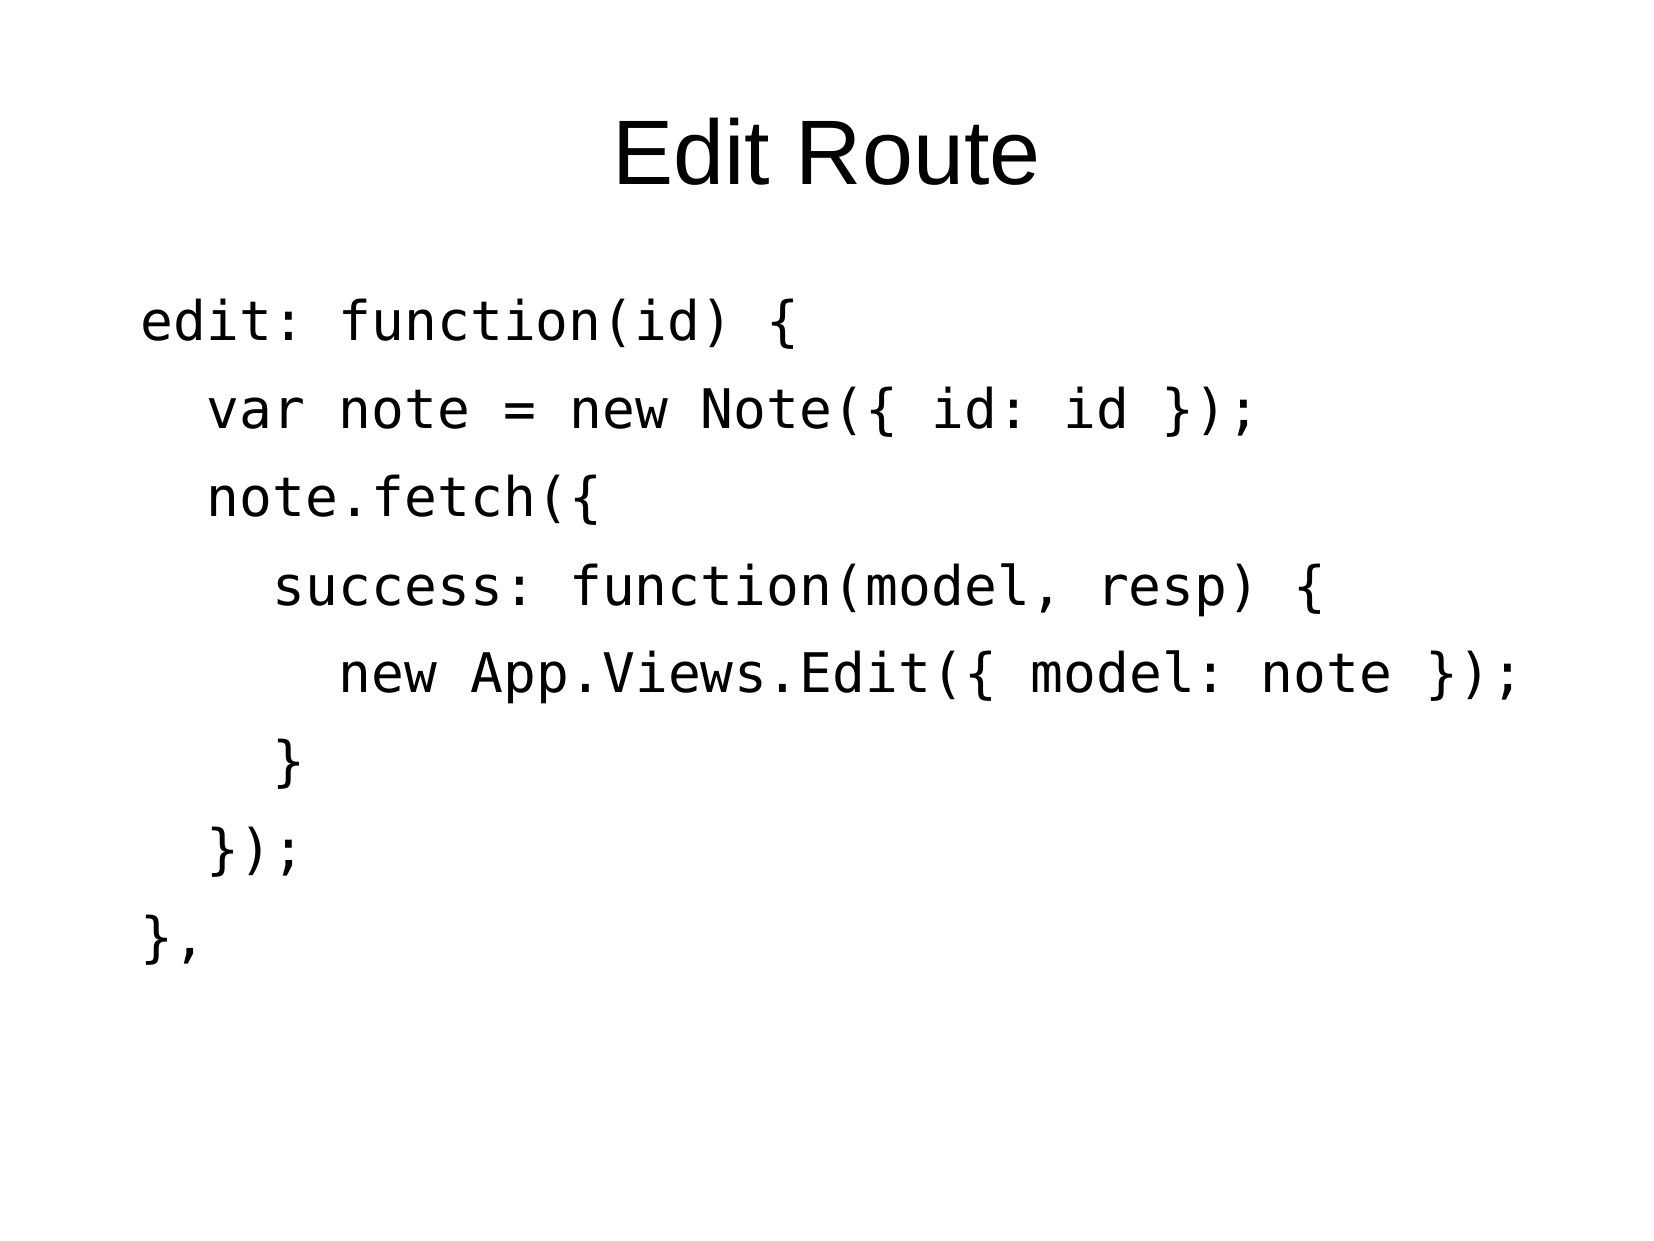

# Edit Route
edit: function(id) {
 var note = new Note({ id: id });
 note.fetch({
 success: function(model, resp) {
 new App.Views.Edit({ model: note });
 }
 });
},